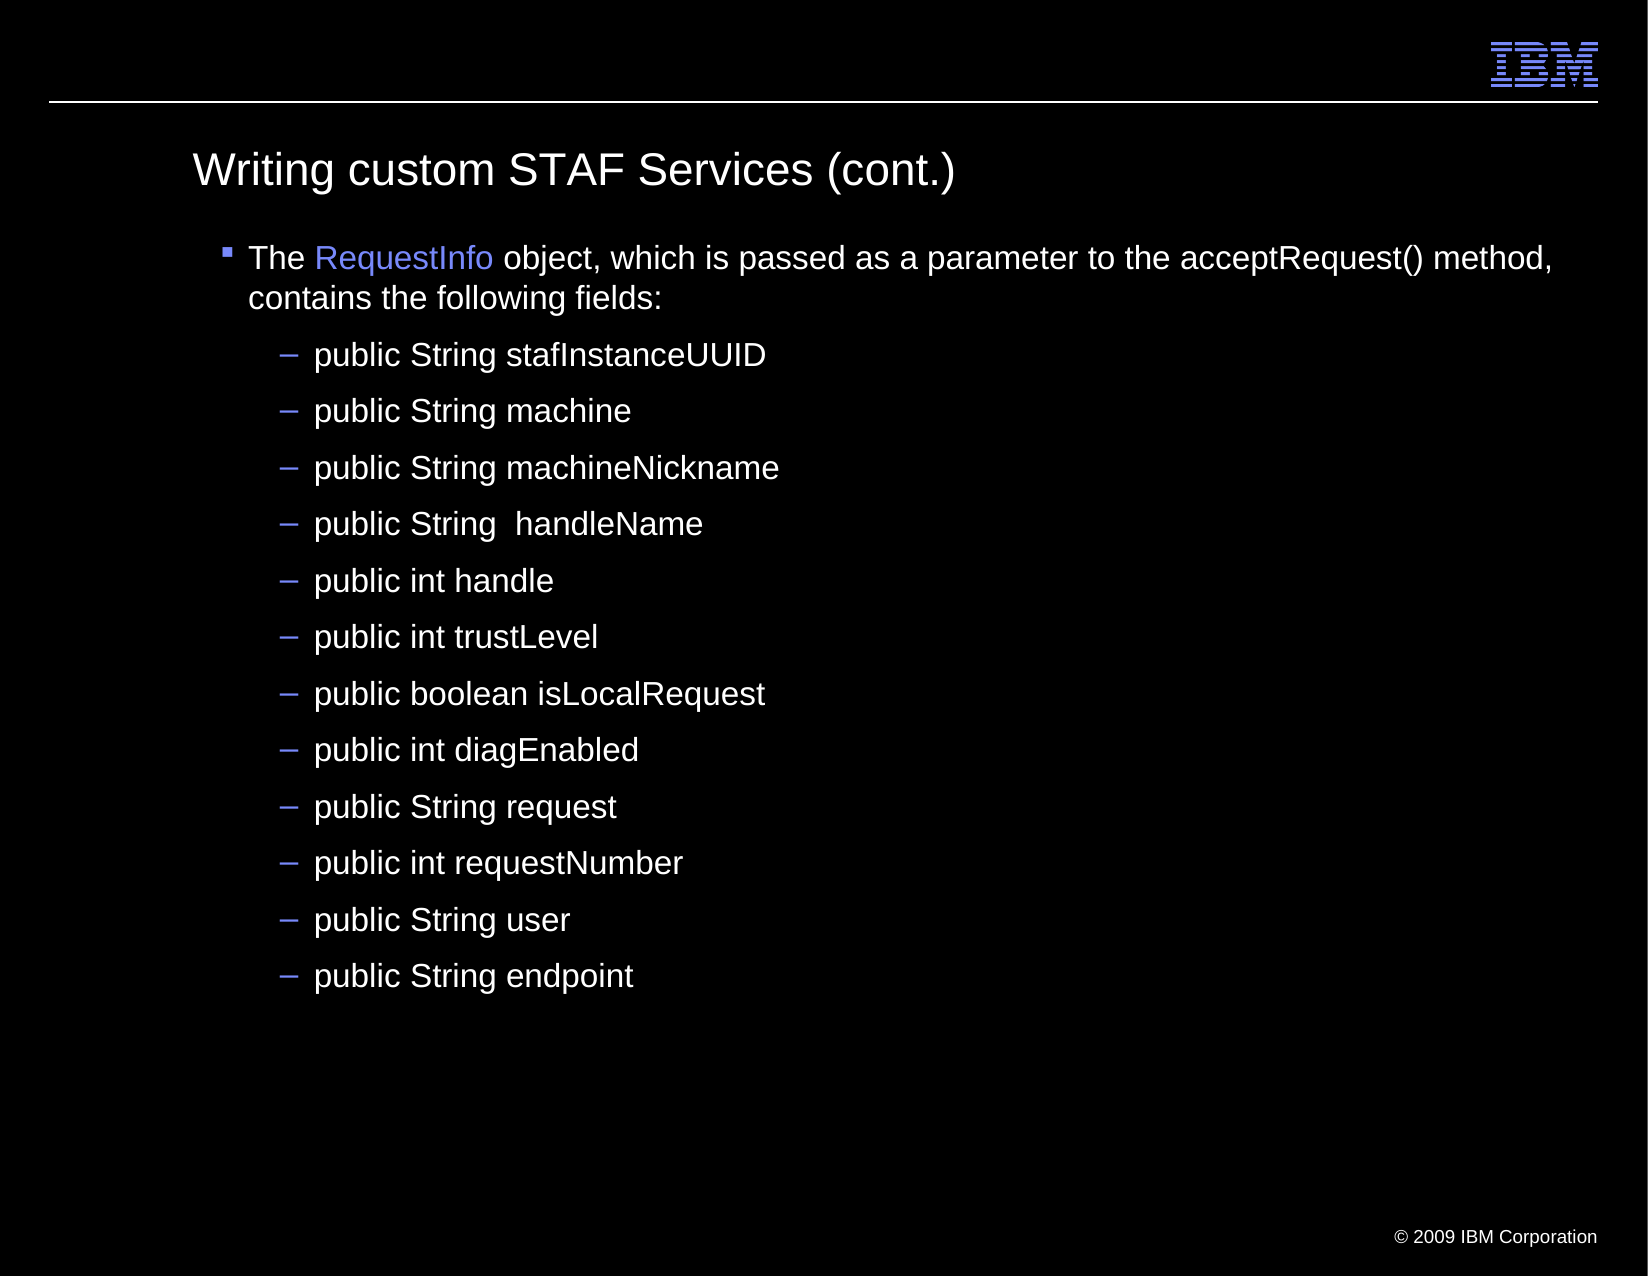

# Writing custom STAF Services (cont.)
The RequestInfo object, which is passed as a parameter to the acceptRequest() method, contains the following fields:
public String stafInstanceUUID
public String machine
public String machineNickname
public String handleName
public int handle
public int trustLevel
public boolean isLocalRequest
public int diagEnabled
public String request
public int requestNumber
public String user
public String endpoint